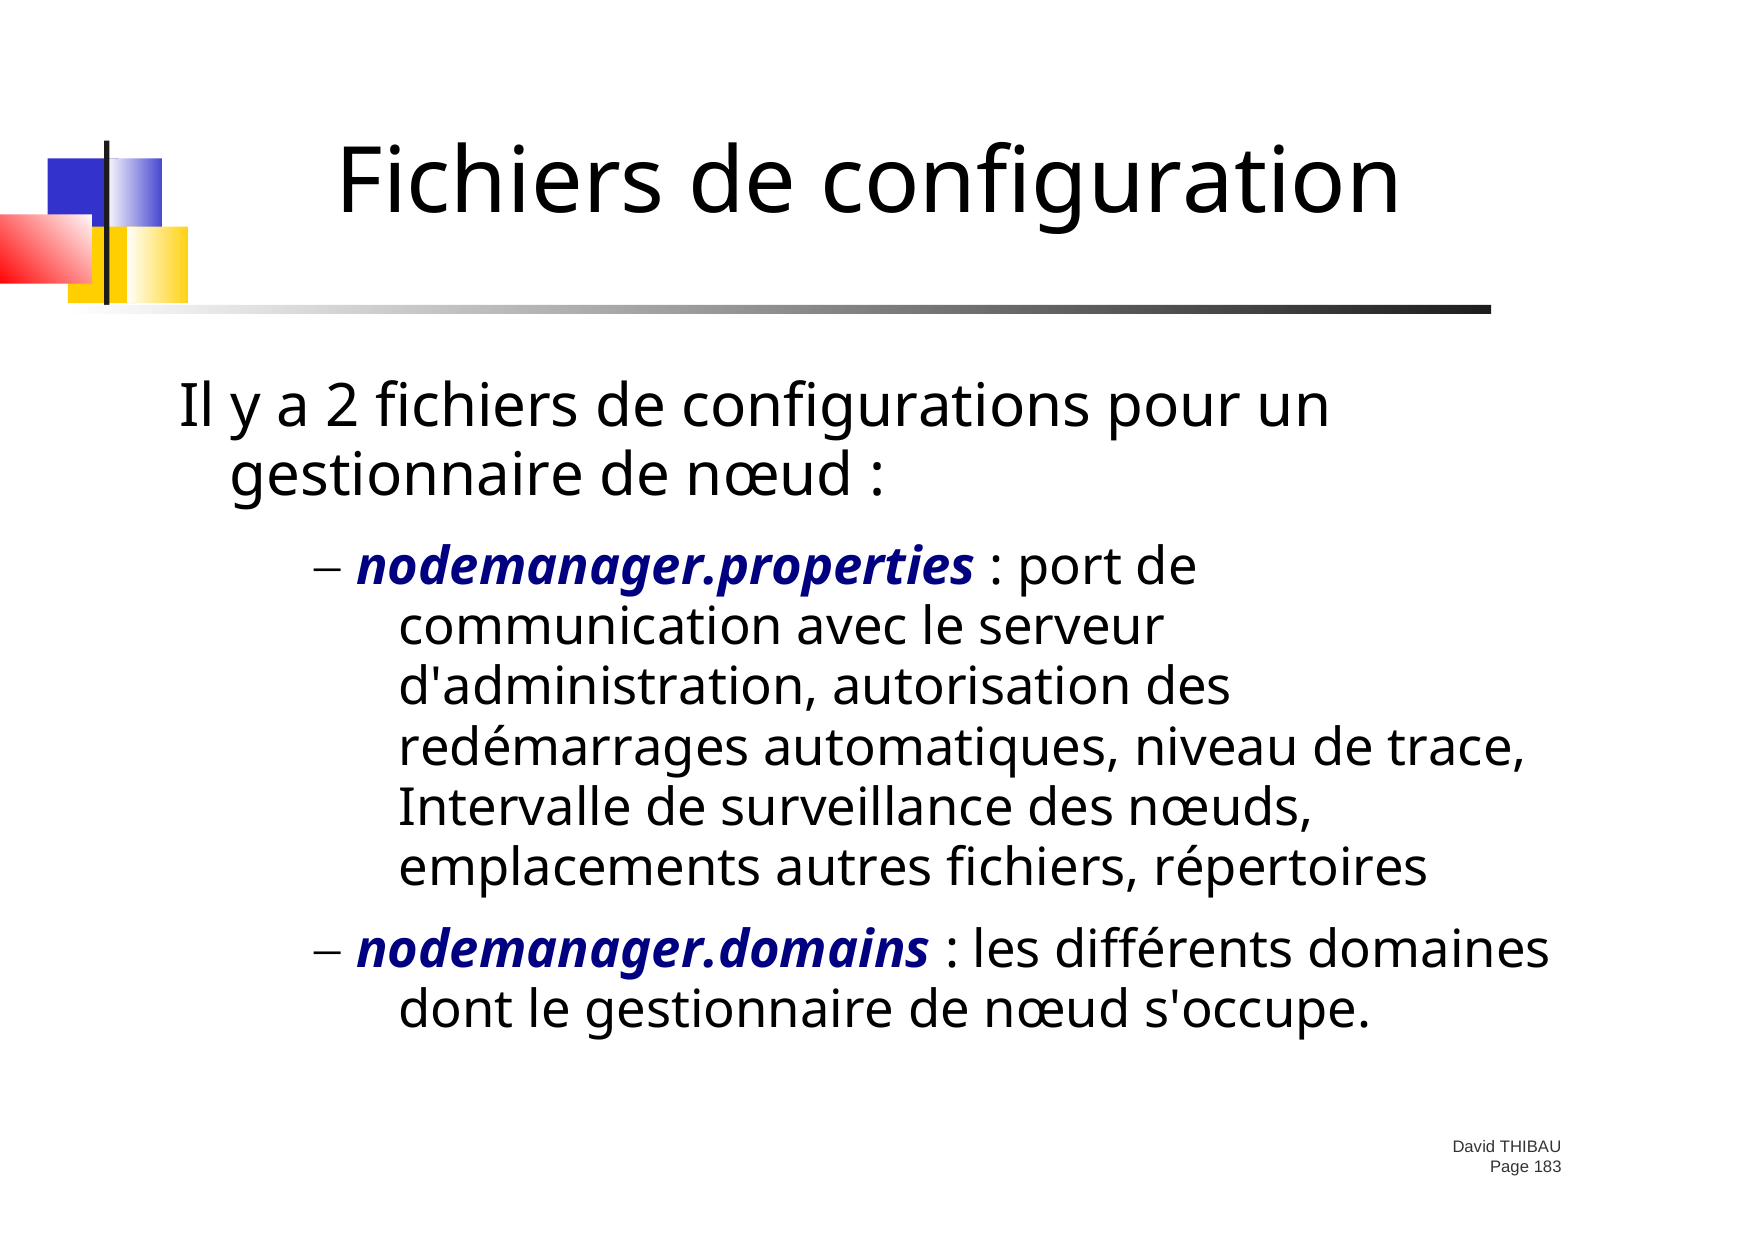

# Fichiers de configuration
Il y a 2 fichiers de configurations pour un gestionnaire de nœud :
nodemanager.properties : port de communication avec le serveur d'administration, autorisation des redémarrages automatiques, niveau de trace, Intervalle de surveillance des nœuds, emplacements autres fichiers, répertoires
nodemanager.domains : les différents domaines dont le gestionnaire de nœud s'occupe.